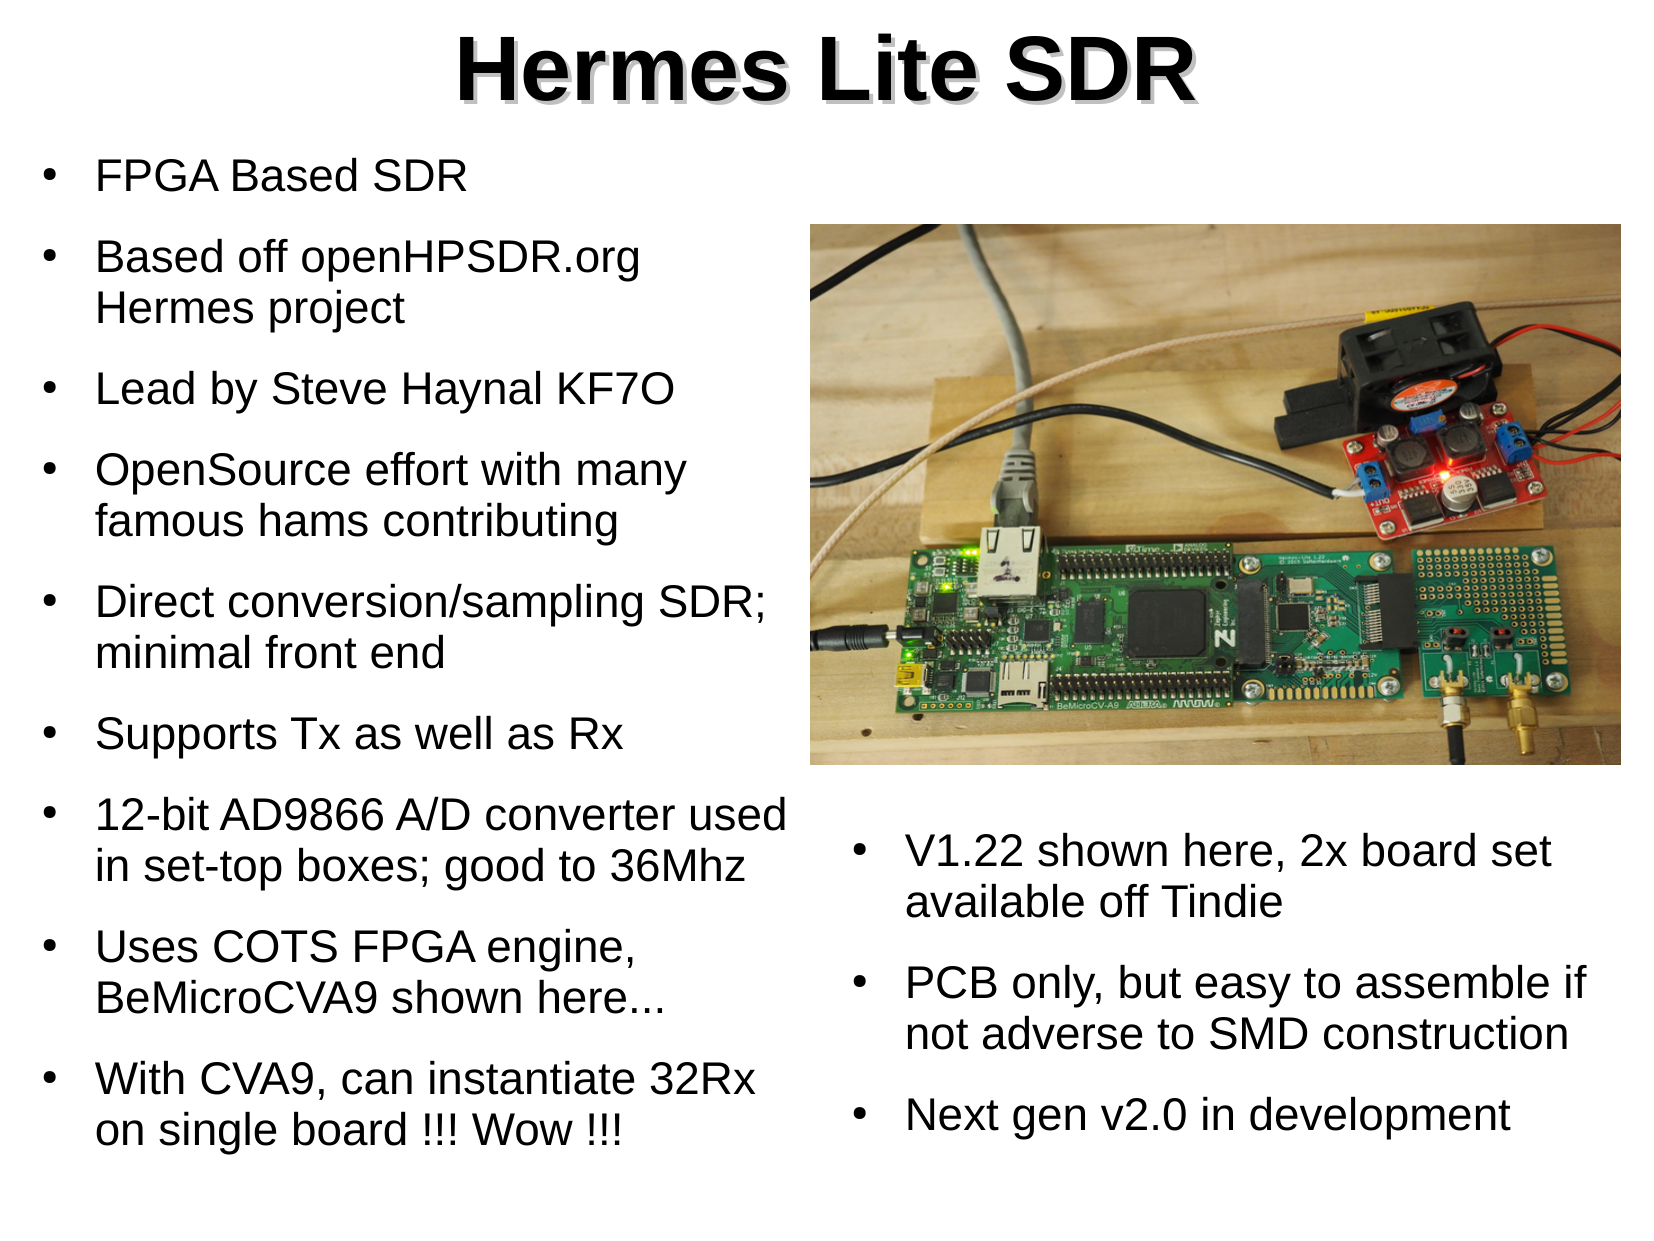

# Hermes Lite SDR
FPGA Based SDR
Based off openHPSDR.org Hermes project
Lead by Steve Haynal KF7O
OpenSource effort with many famous hams contributing
Direct conversion/sampling SDR; minimal front end
Supports Tx as well as Rx
12-bit AD9866 A/D converter used in set-top boxes; good to 36Mhz
Uses COTS FPGA engine, BeMicroCVA9 shown here...
With CVA9, can instantiate 32Rx on single board !!! Wow !!!
V1.22 shown here, 2x board set available off Tindie
PCB only, but easy to assemble if not adverse to SMD construction
Next gen v2.0 in development